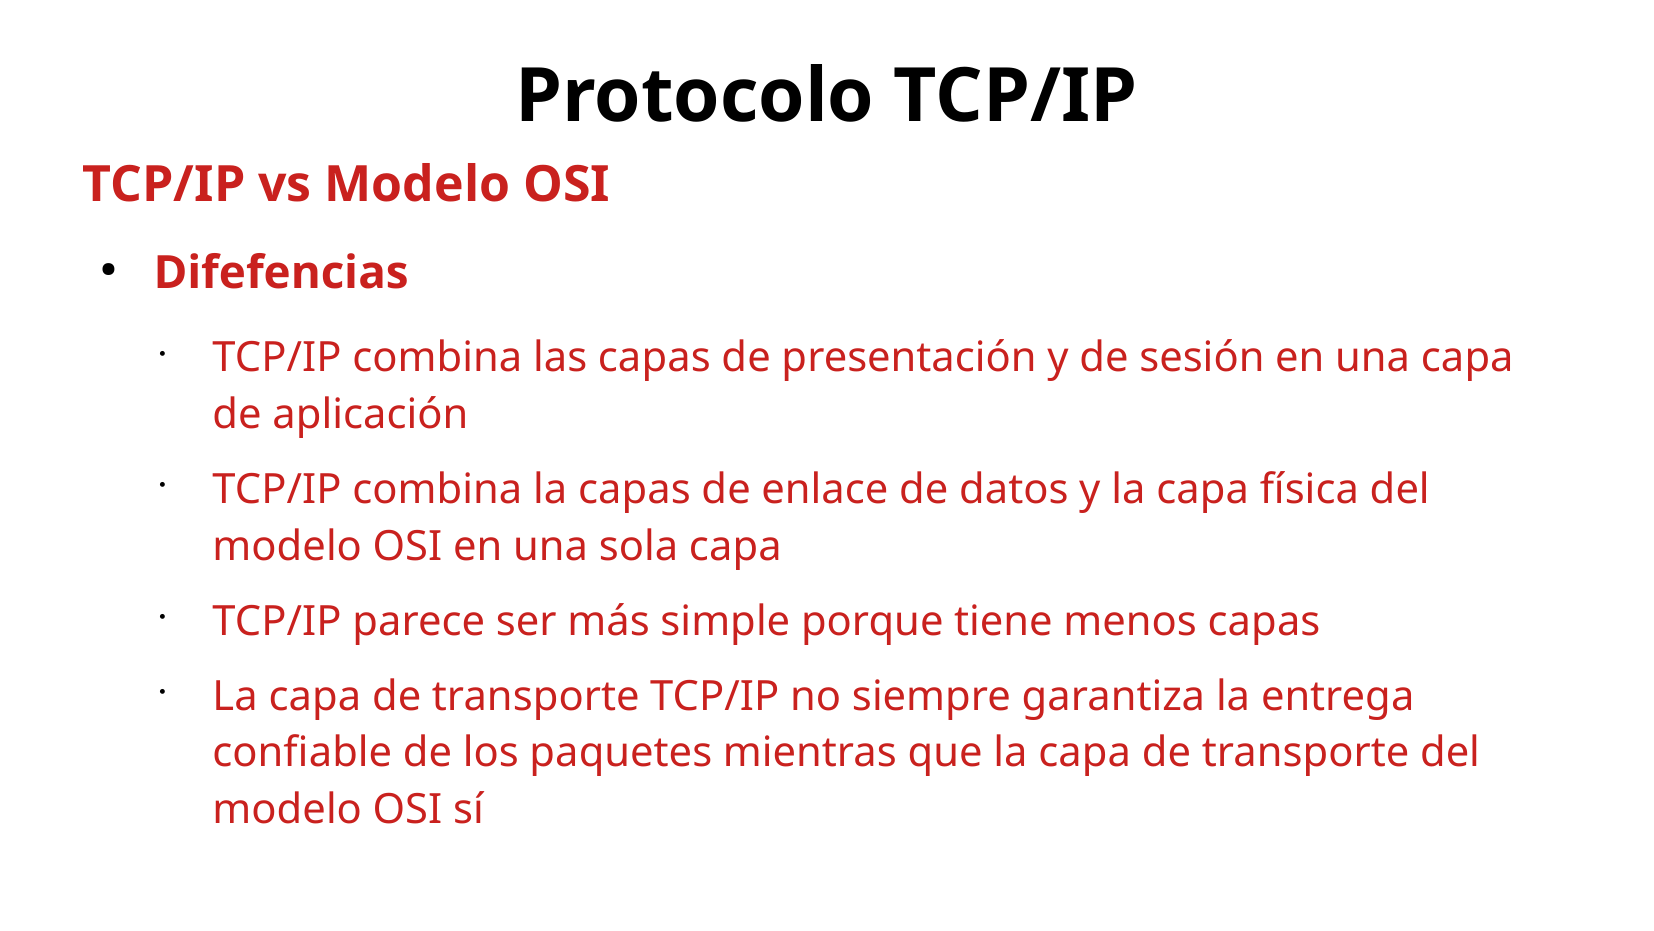

# Protocolo TCP/IP
TCP/IP vs Modelo OSI
Difefencias
TCP/IP combina las capas de presentación y de sesión en una capa de aplicación
TCP/IP combina la capas de enlace de datos y la capa física del modelo OSI en una sola capa
TCP/IP parece ser más simple porque tiene menos capas
La capa de transporte TCP/IP no siempre garantiza la entrega confiable de los paquetes mientras que la capa de transporte del modelo OSI sí